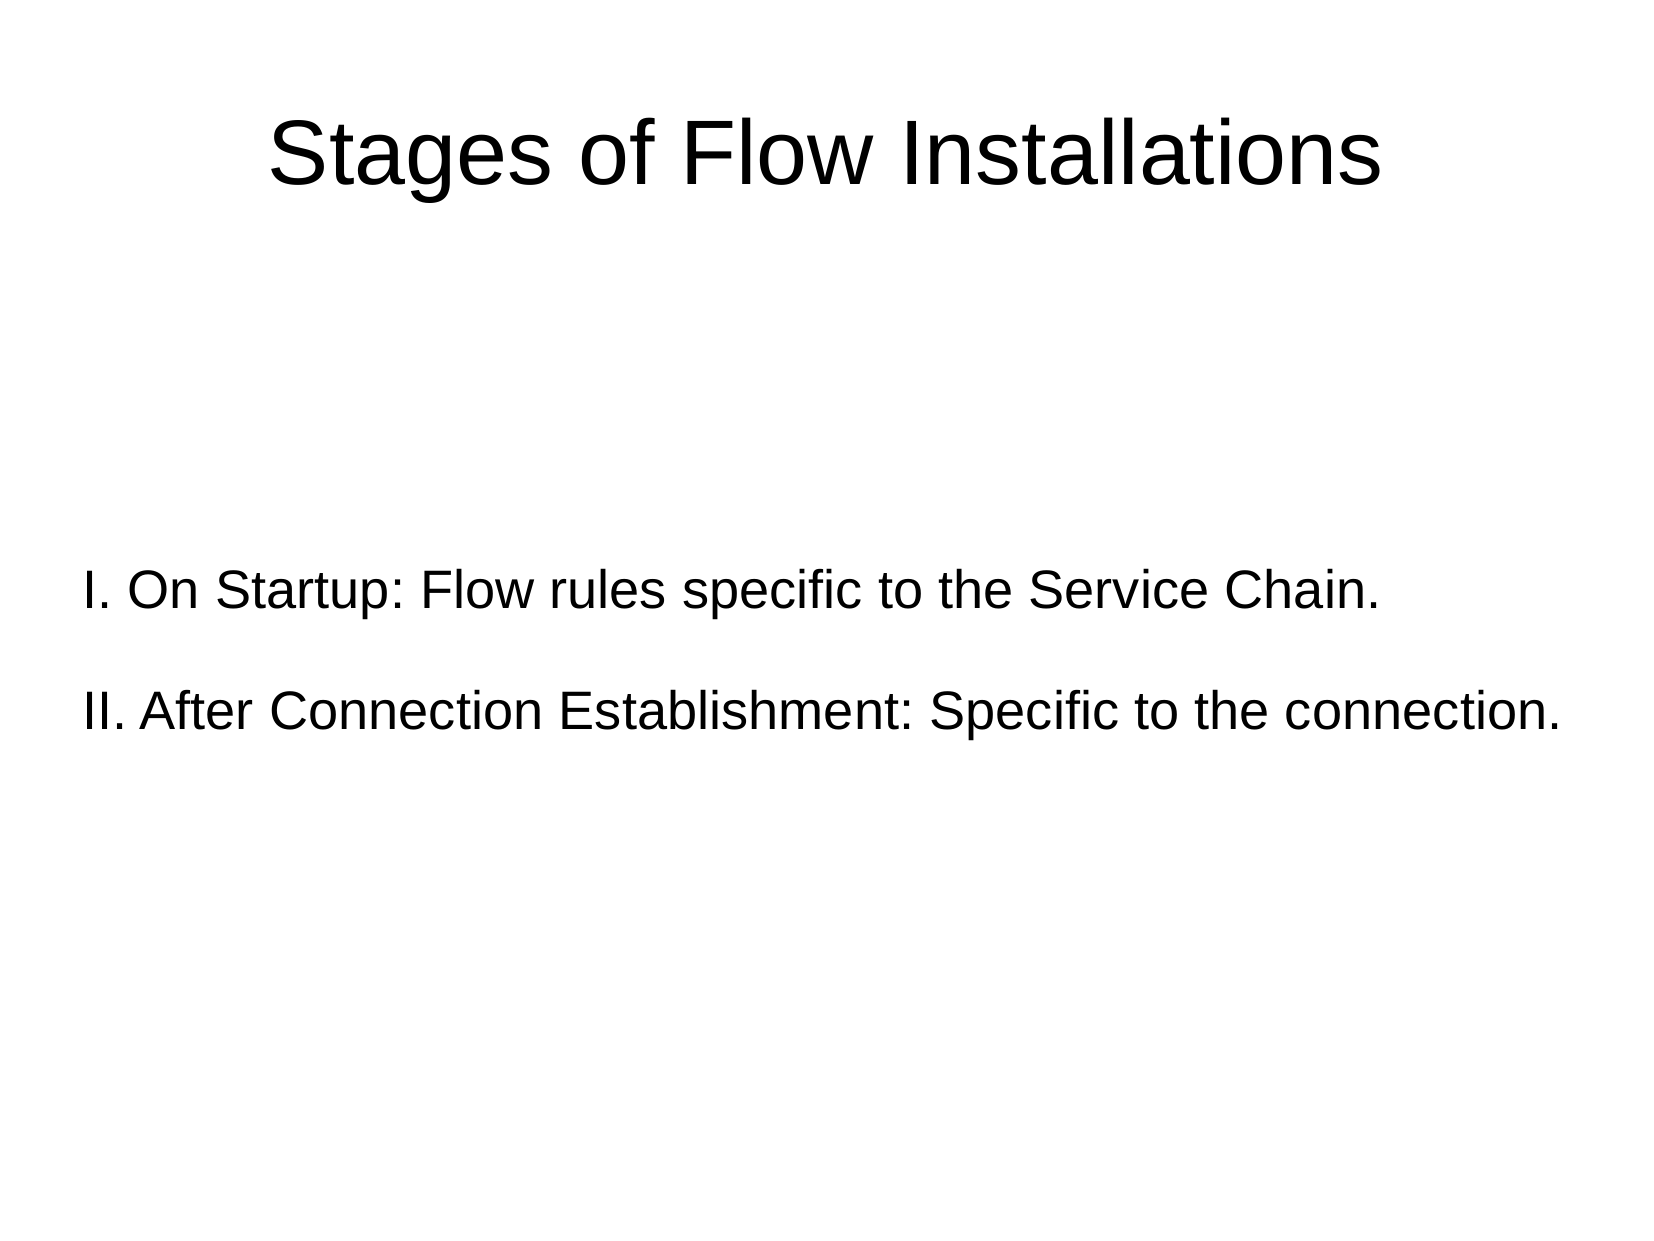

Stages of Flow Installations
# I. On Startup: Flow rules specific to the Service Chain.
II. After Connection Establishment: Specific to the connection.